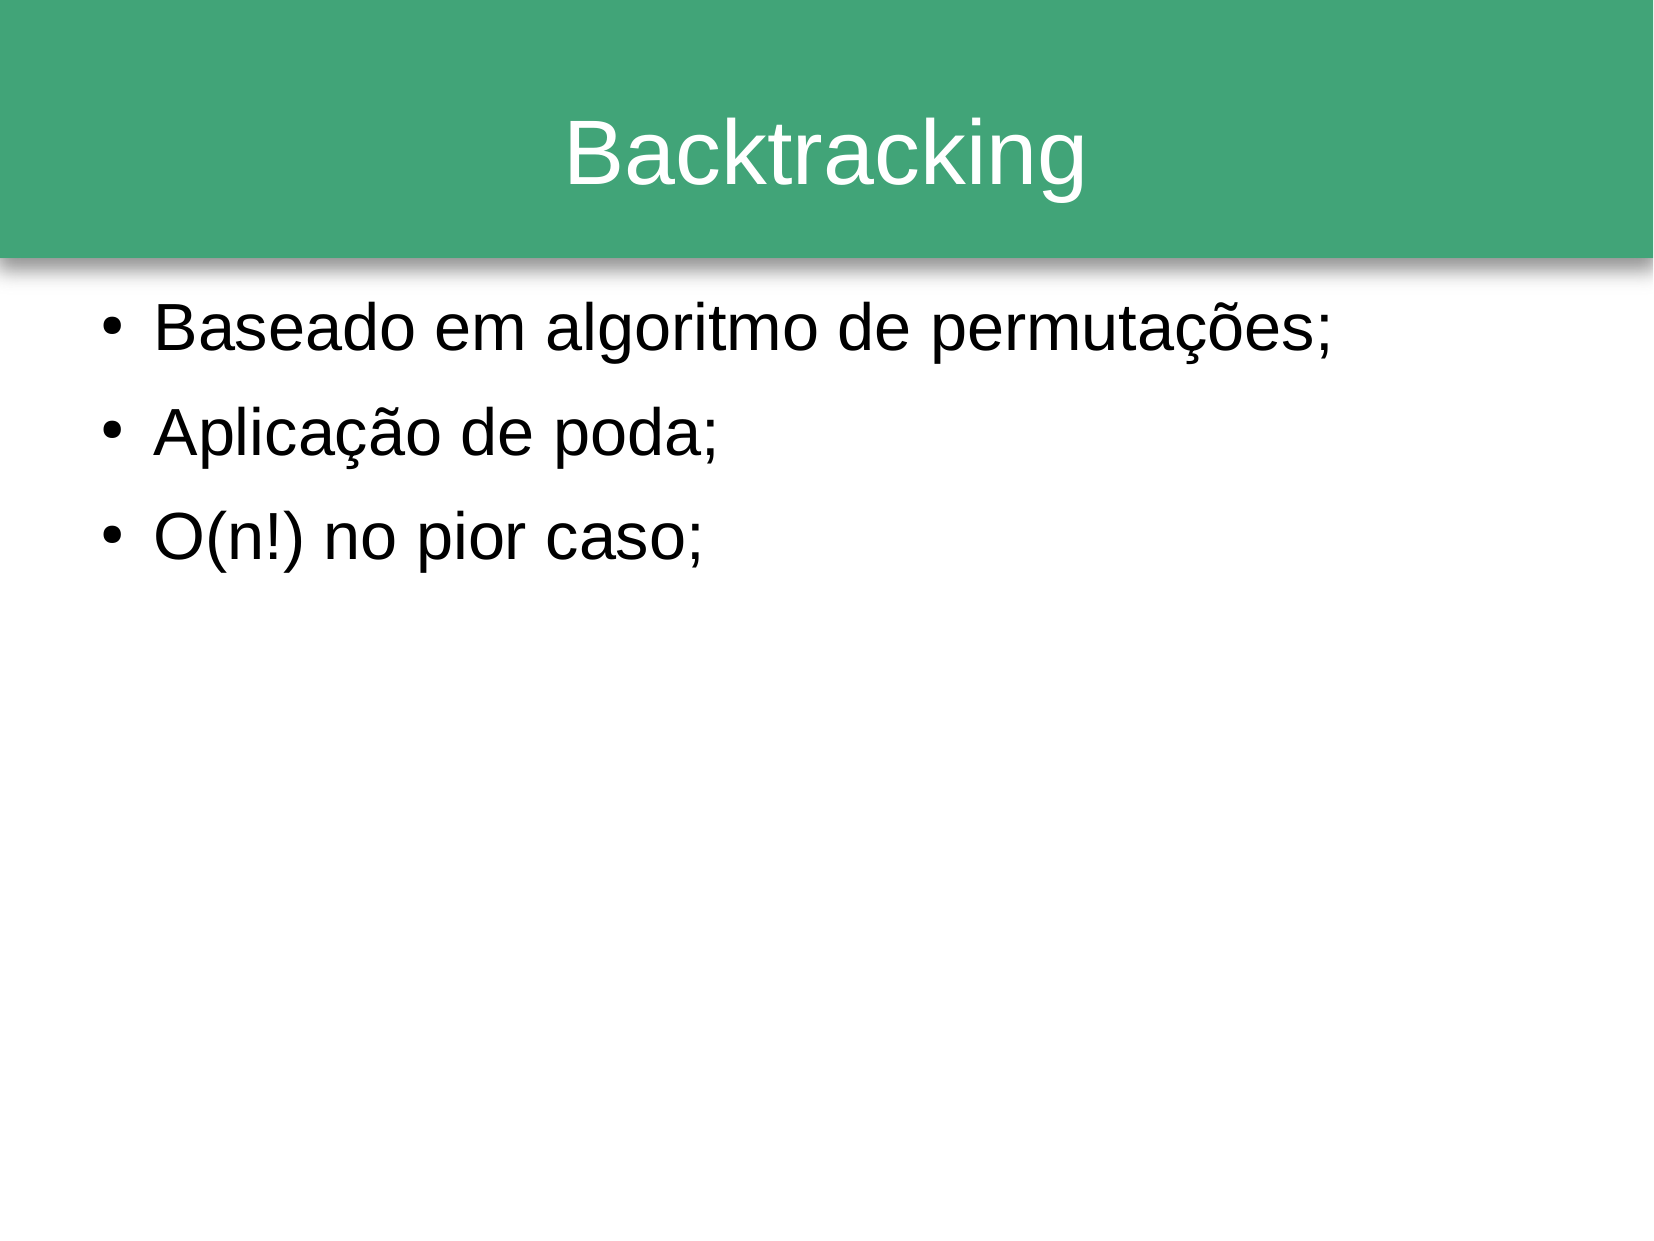

# Backtracking
Baseado em algoritmo de permutações;
Aplicação de poda;
O(n!) no pior caso;